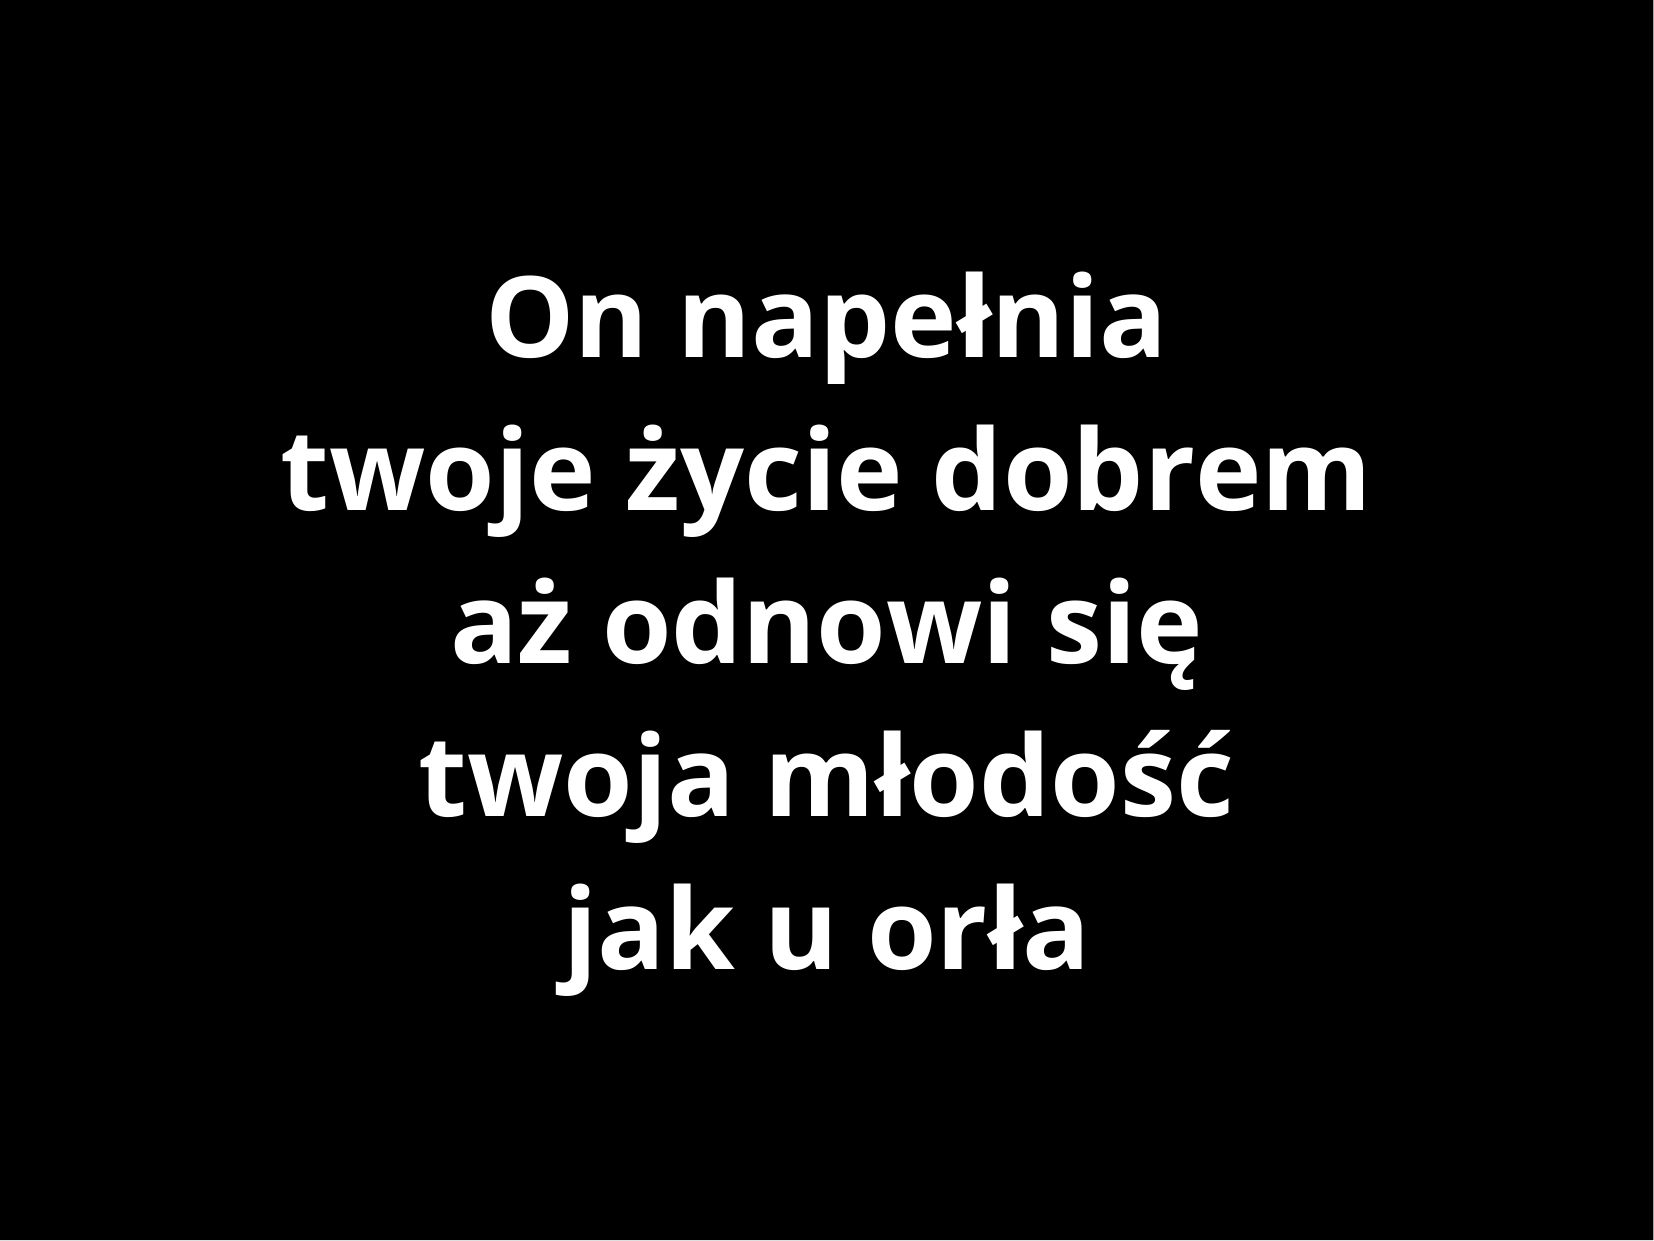

# On napełnia twoje życie dobrem aż odnowi się twoja młodość jak u orła